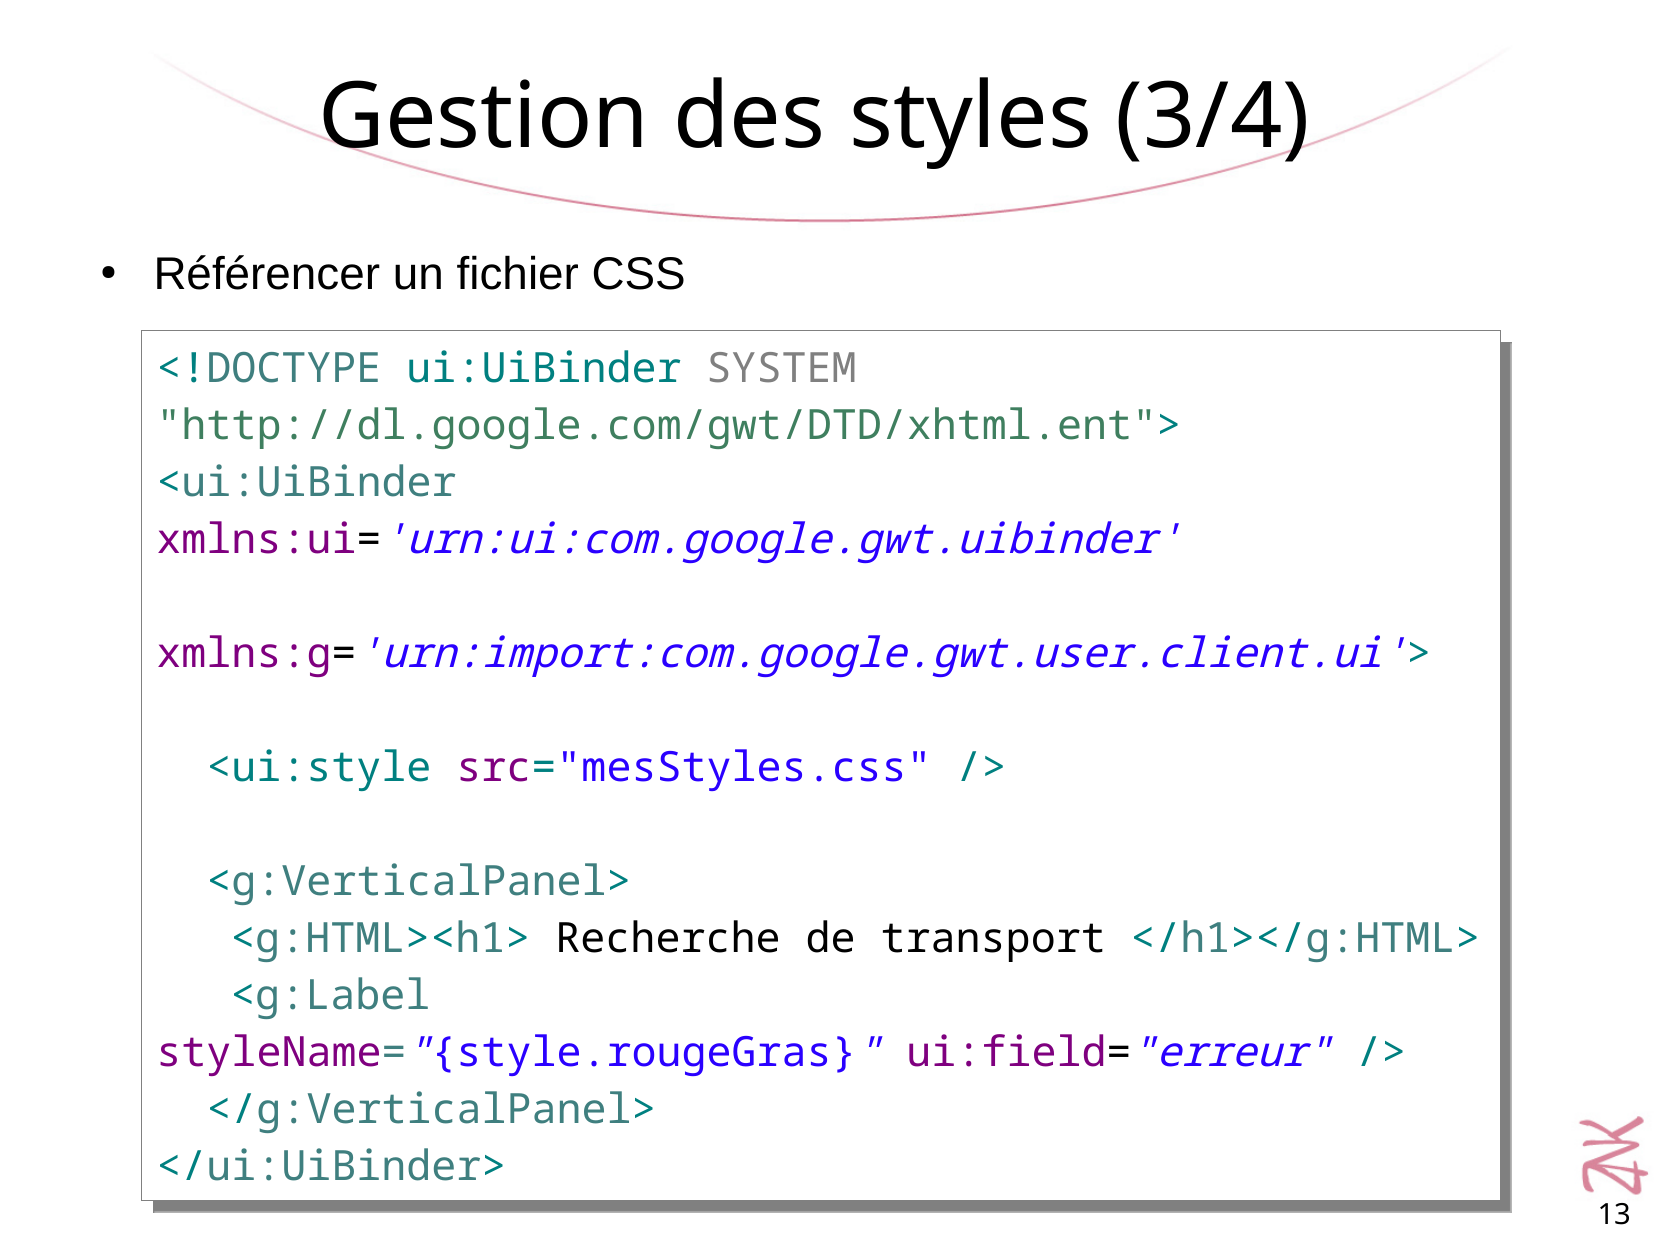

# Gestion des styles (3/4)
Référencer un fichier CSS
<!DOCTYPE ui:UiBinder SYSTEM "http://dl.google.com/gwt/DTD/xhtml.ent">
<ui:UiBinder xmlns:ui='urn:ui:com.google.gwt.uibinder'
 xmlns:g='urn:import:com.google.gwt.user.client.ui'>
 <ui:style src="mesStyles.css" />
 <g:VerticalPanel>
 	<g:HTML><h1> Recherche de transport </h1></g:HTML>
	<g:Label styleName="{style.rougeGras}" ui:field="erreur" />
 </g:VerticalPanel>
</ui:UiBinder>
13